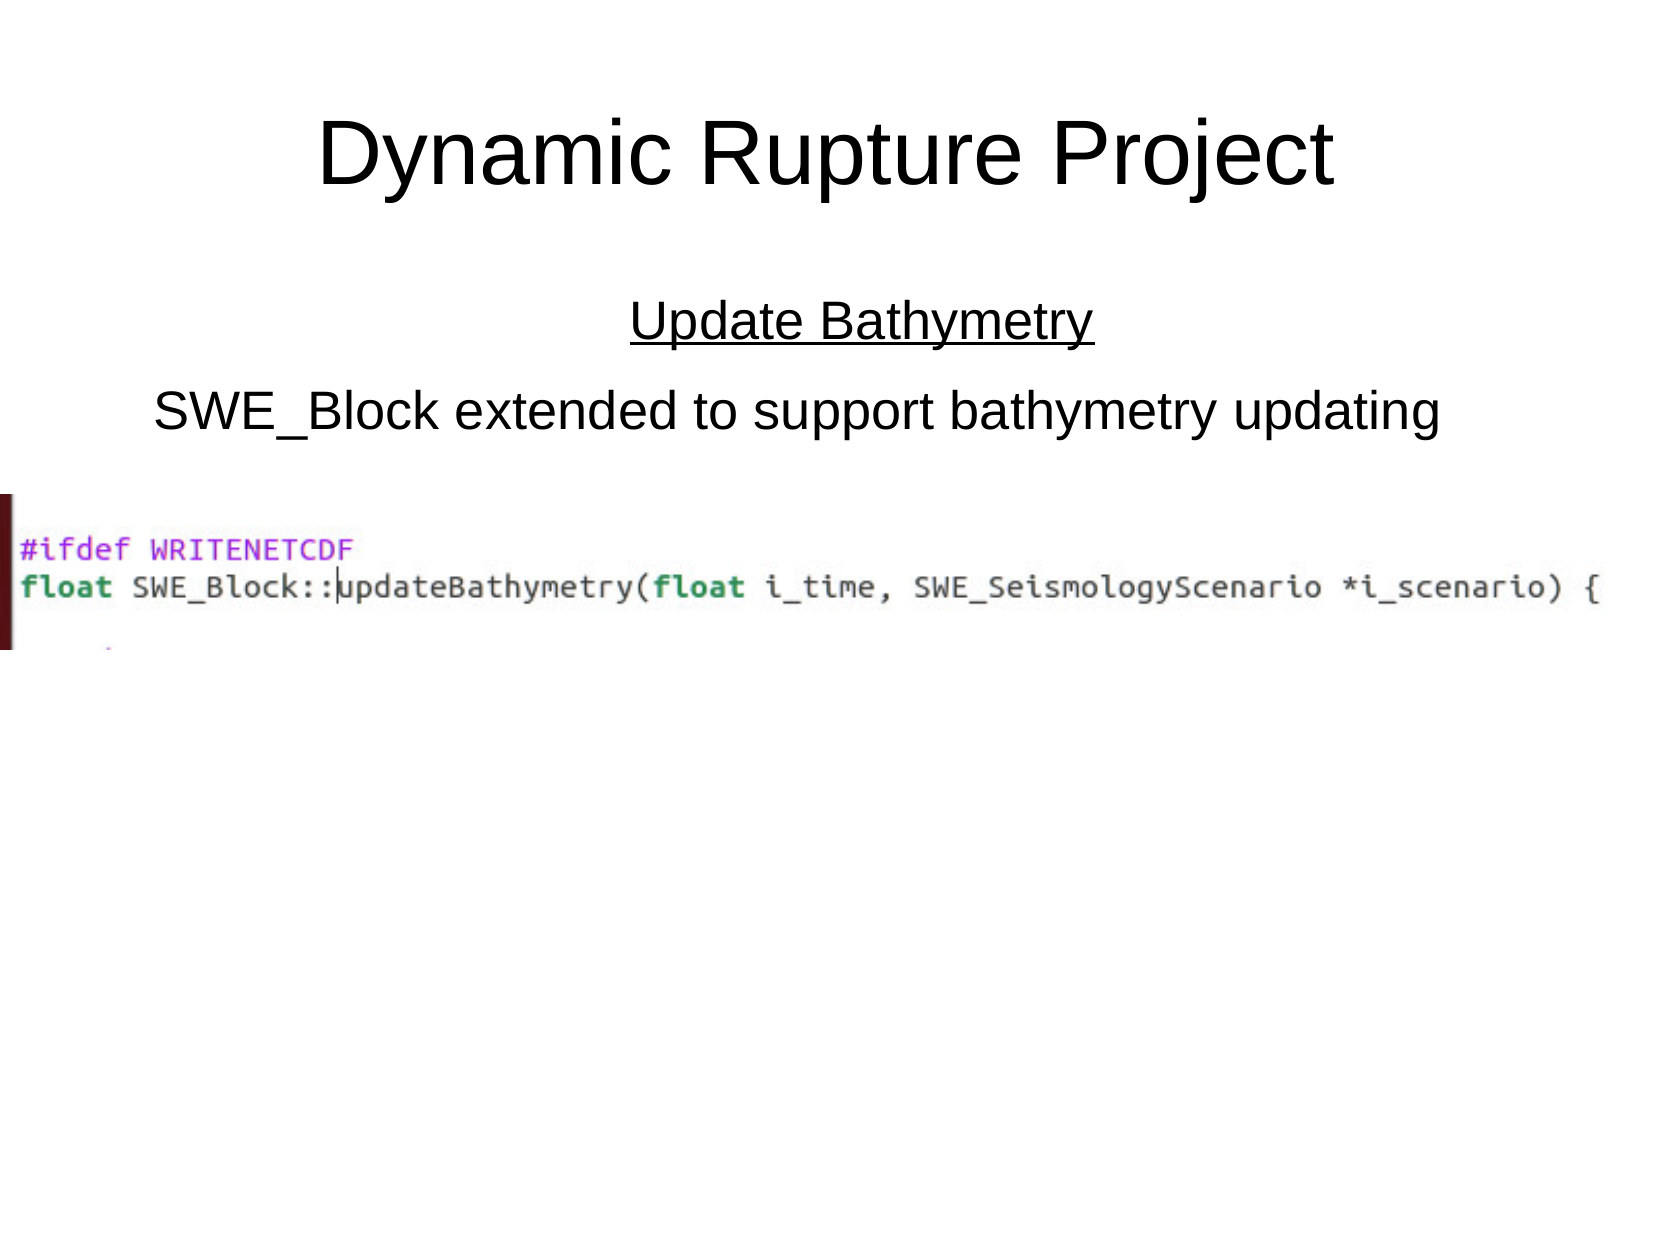

Dynamic Rupture Project
# Update Bathymetry
SWE_Block extended to support bathymetry updating